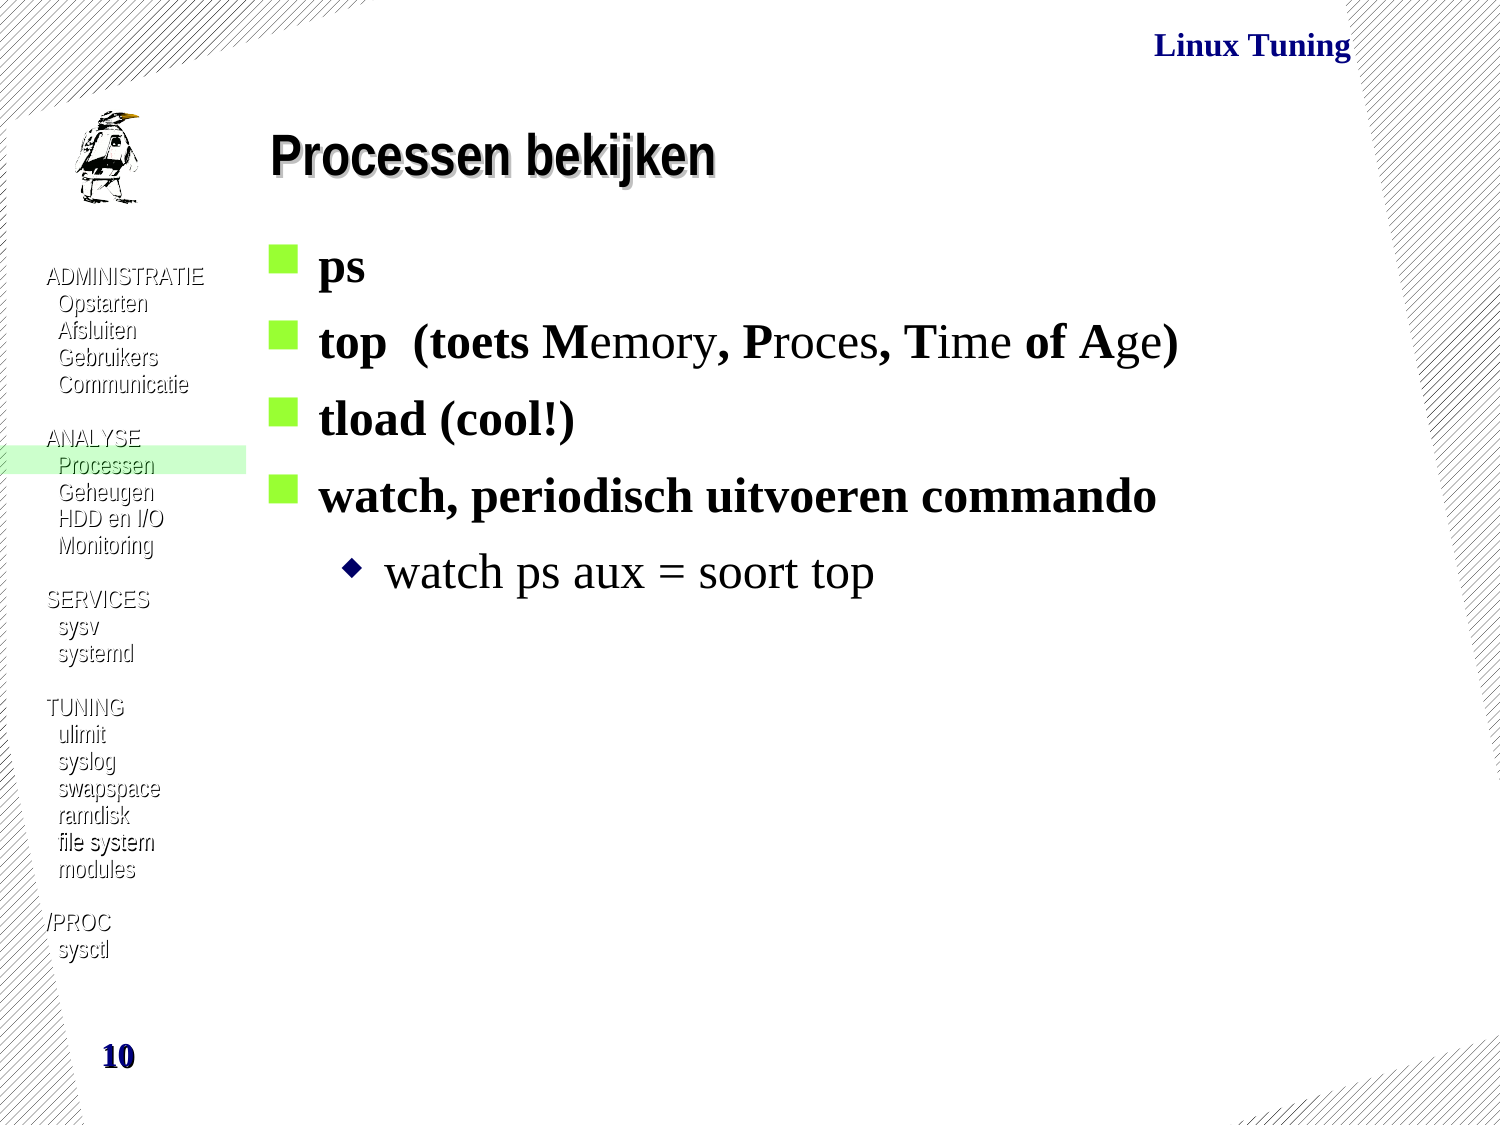

# Processen bekijken
ps
top (toets Memory, Proces, Time of Age)
tload (cool!)
watch, periodisch uitvoeren commando
watch ps aux = soort top